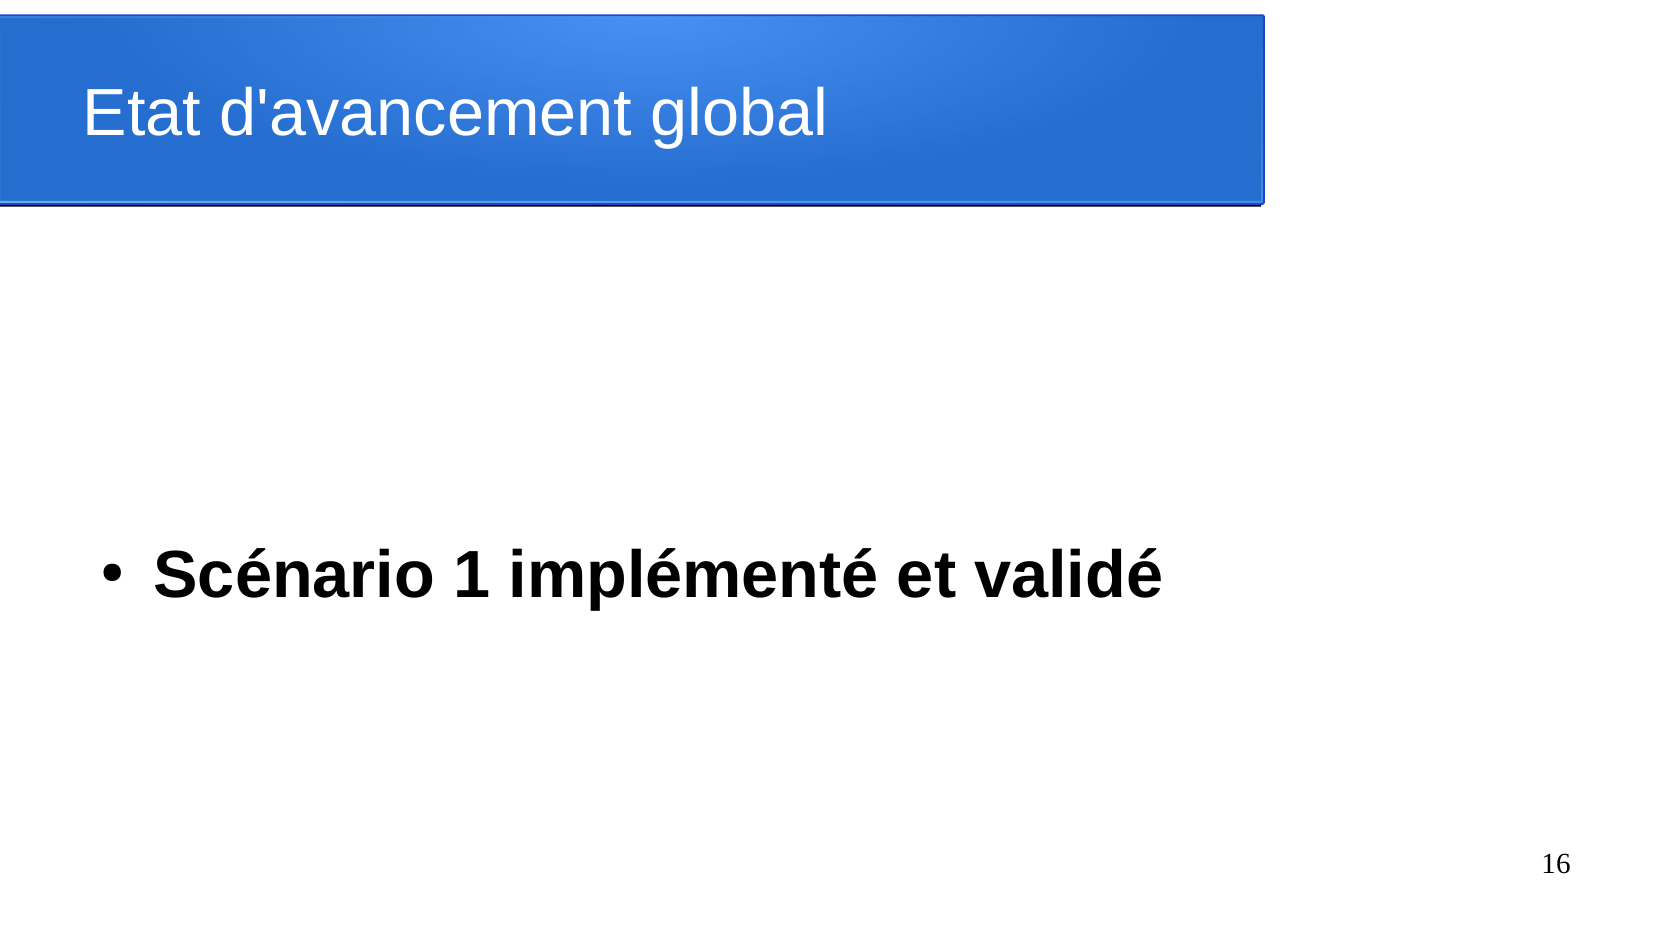

# Etat d'avancement global
Scénario 1 implémenté et validé
16